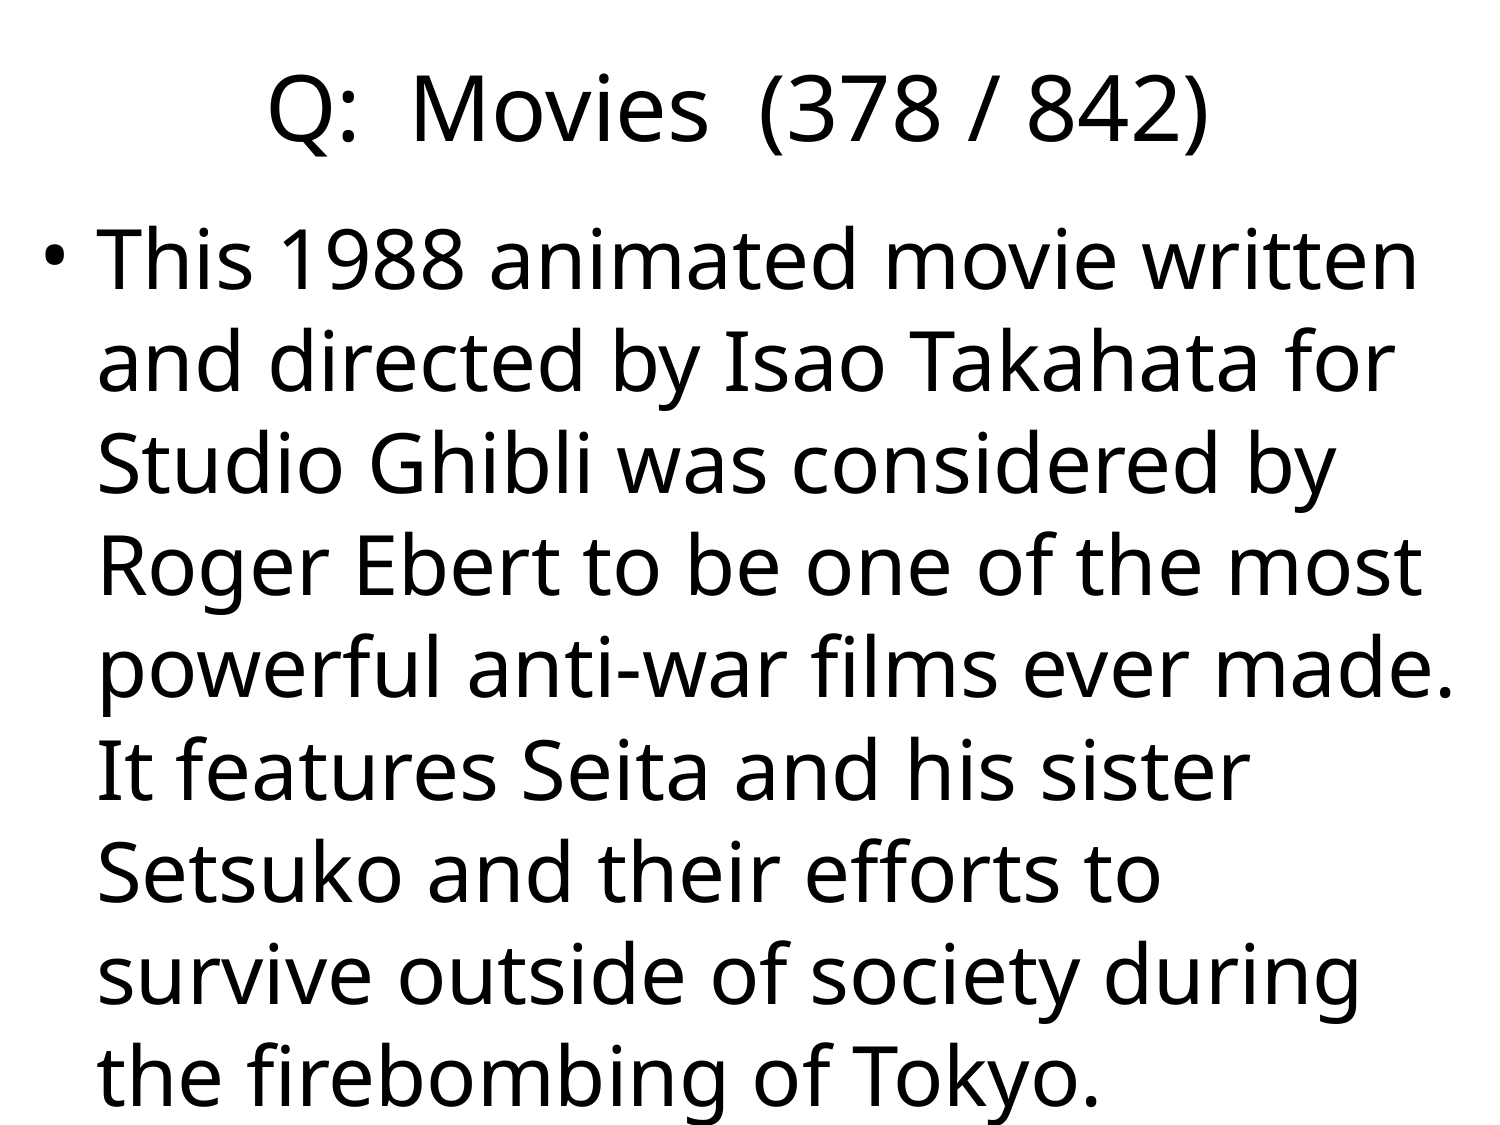

# Q: Movies (378 / 842)
This 1988 animated movie written and directed by Isao Takahata for Studio Ghibli was considered by Roger Ebert to be one of the most powerful anti-war films ever made. It features Seita and his sister Setsuko and their efforts to survive outside of society during the firebombing of Tokyo.